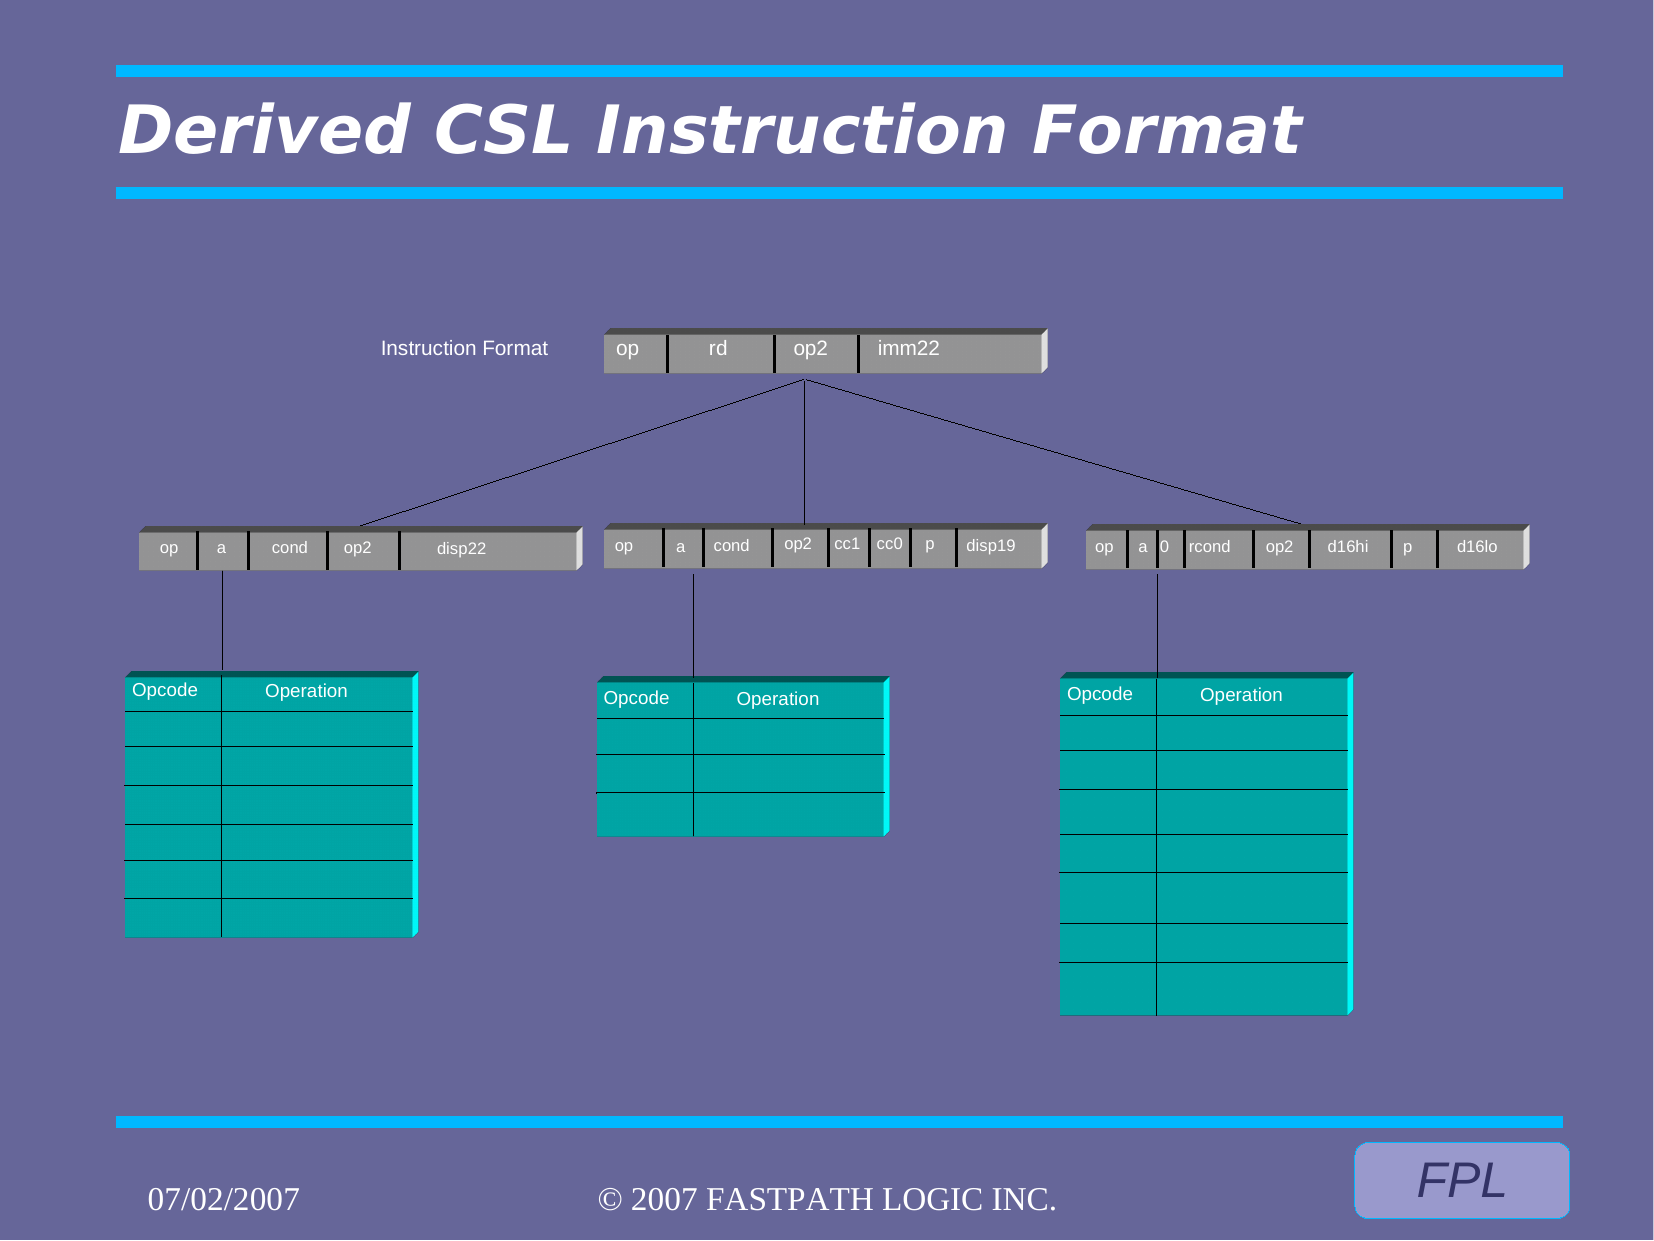

# Derived CSL Instruction Format
Instruction Format
op
op
rd
rd
op2
op2
imm22
imm22
p
op2
cc0
cc1
disp19
op
cond
op
a
0
rcond
op2
d16hi
p
d16lo
a
op
op2
cond
a
disp22
Opcode
Opcode
Operation
Operation
Opcode
Opcode
Operation
Operation
Opcode
Opcode
Operation
Operation
07/02/2007
© 2007 FASTPATH LOGIC INC.